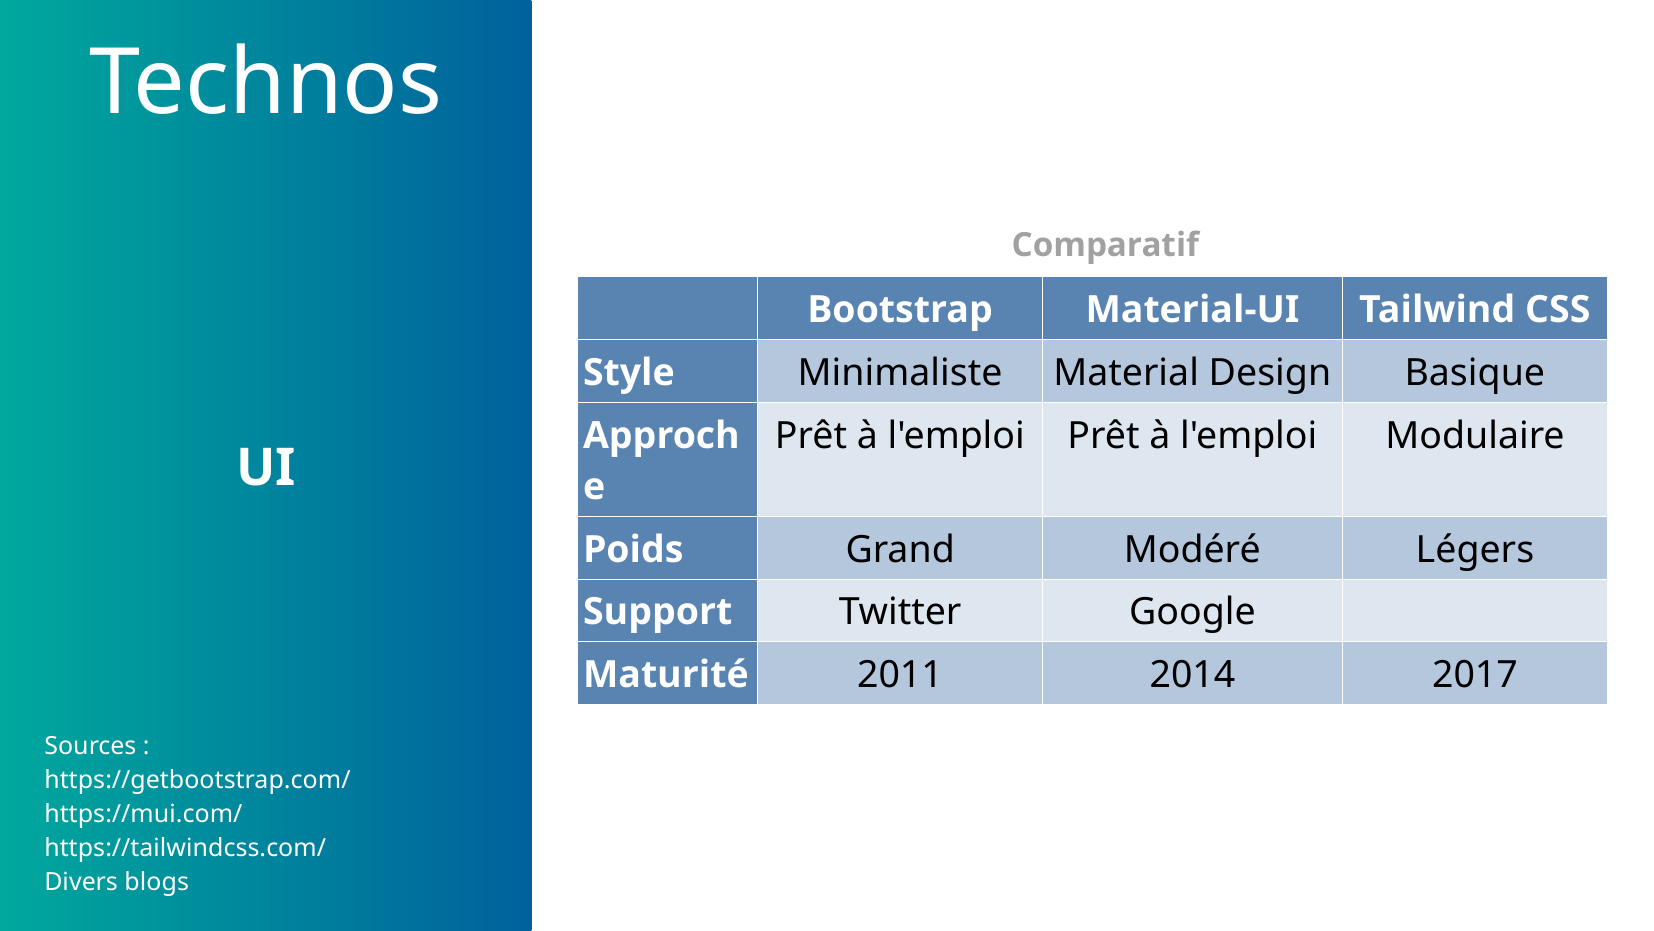

# Technos
Comparatif
| | Bootstrap | Material-UI | Tailwind CSS |
| --- | --- | --- | --- |
| Style | Minimaliste | Material Design | Basique |
| Approche | Prêt à l'emploi | Prêt à l'emploi | Modulaire |
| Poids | Grand | Modéré | Légers |
| Support | Twitter | Google | |
| Maturité | 2011 | 2014 | 2017 |
UI
Sources :
https://getbootstrap.com/
https://mui.com/
https://tailwindcss.com/
Divers blogs